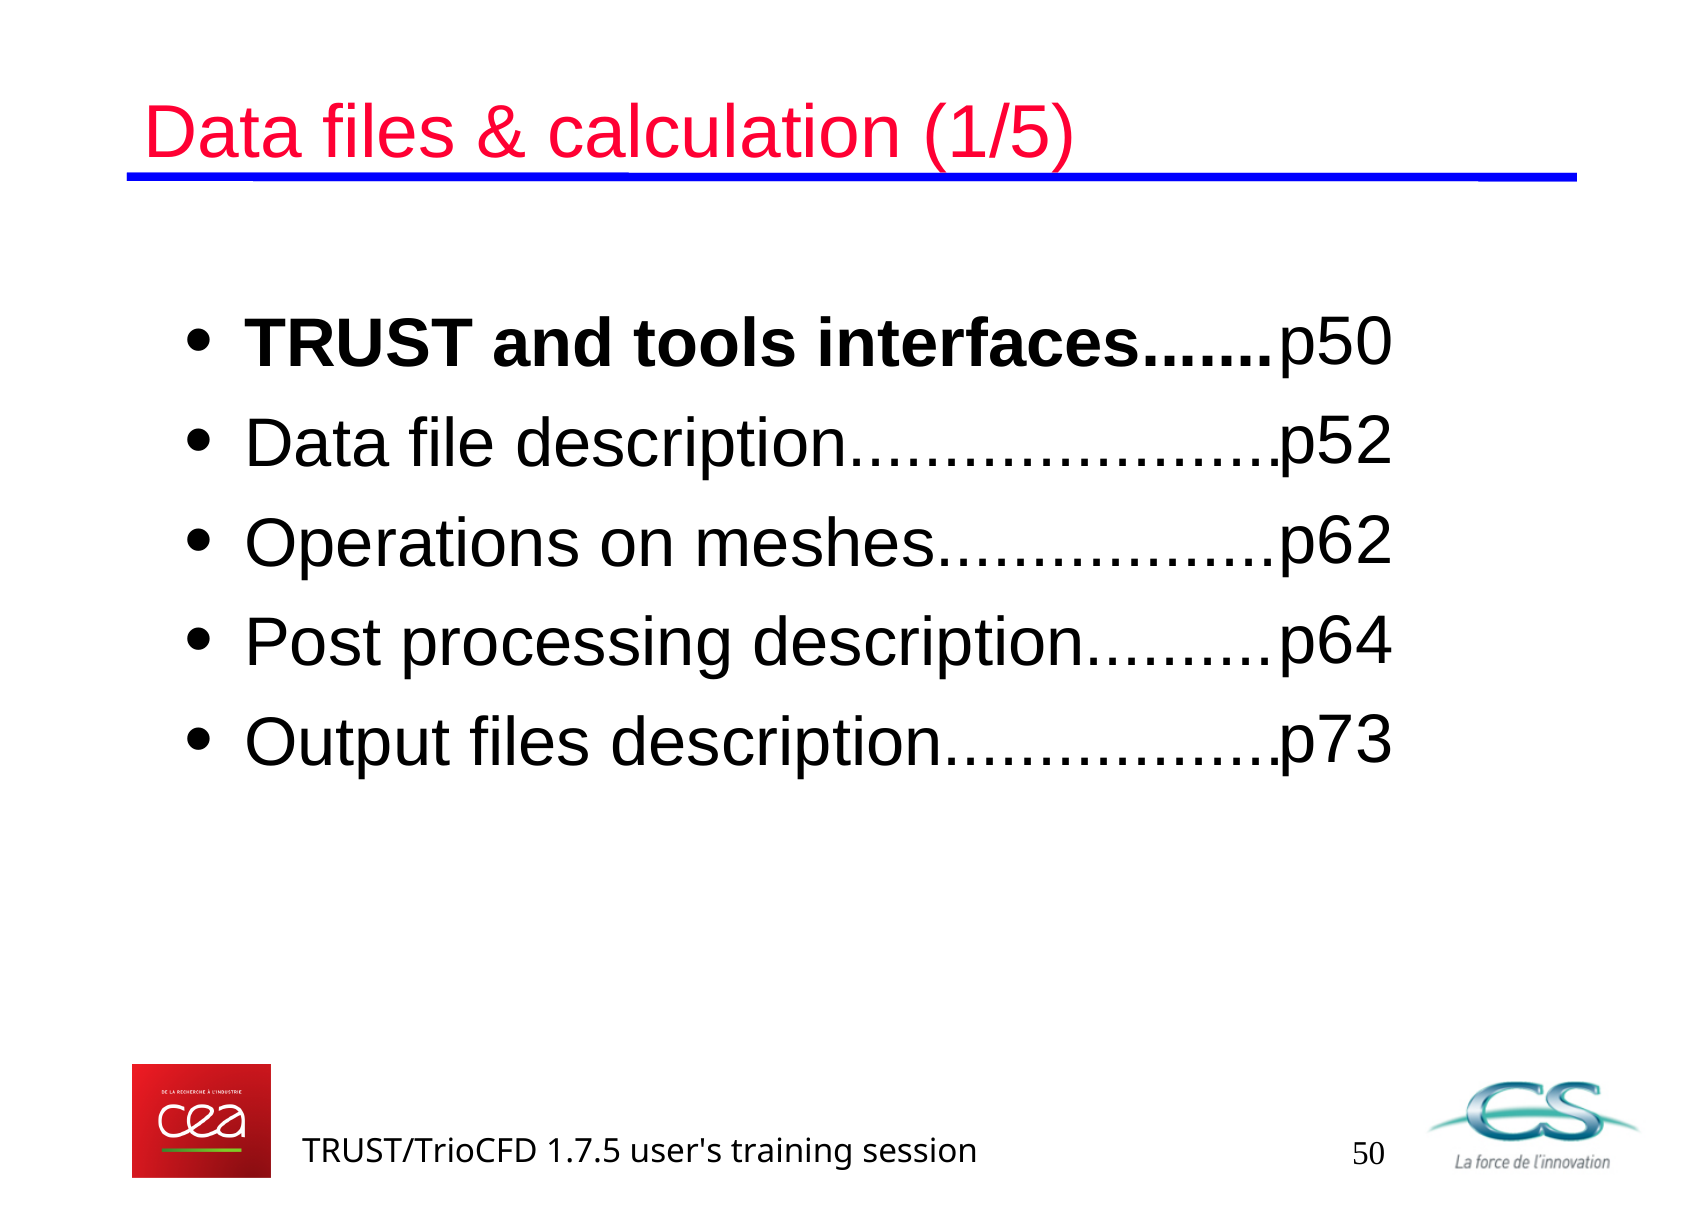

# Data files & calculation (1/5)
p50
p52
p62
p64
p73
TRUST and tools interfaces.......
Data file description.......................
Operations on meshes..................
Post processing description..........
Output files description..................
TRUST/TrioCFD 1.7.5 user's training session
50